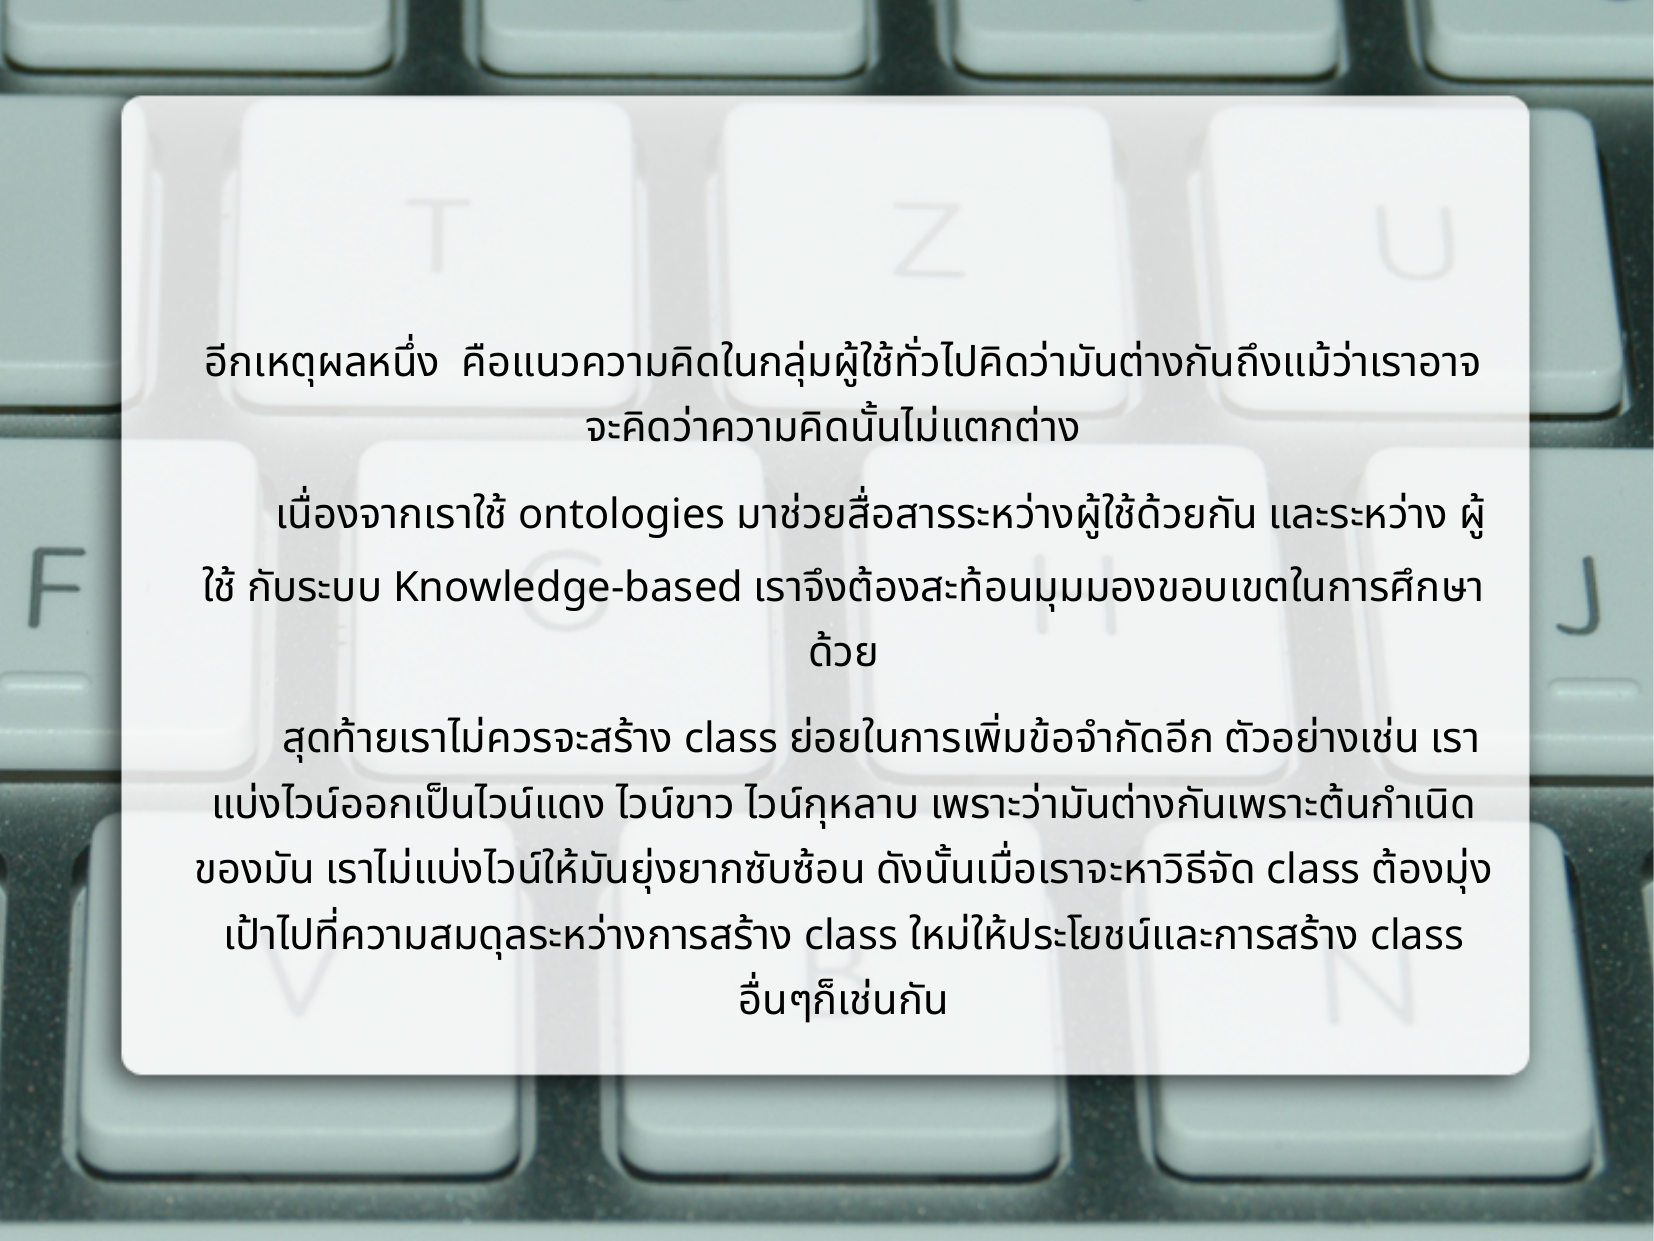

#
อีกเหตุผลหนึ่ง คือแนวความคิดในกลุ่มผู้ใช้ทั่วไปคิดว่ามันต่างกันถึงแม้ว่าเราอาจจะคิดว่าความคิดนั้นไม่แตกต่าง
เนื่องจากเราใช้ ontologies มาช่วยสื่อสารระหว่างผู้ใช้ด้วยกัน และระหว่าง ผู้ใช้ กับระบบ Knowledge-based เราจึงต้องสะท้อนมุมมองขอบเขตในการศึกษาด้วย
สุดท้ายเราไม่ควรจะสร้าง class ย่อยในการเพิ่มข้อจำกัดอีก ตัวอย่างเช่น เราแบ่งไวน์ออกเป็นไวน์แดง ไวน์ขาว ไวน์กุหลาบ เพราะว่ามันต่างกันเพราะต้นกำเนิดของมัน เราไม่แบ่งไวน์ให้มันยุ่งยากซับซ้อน ดังนั้นเมื่อเราจะหาวิธีจัด class ต้องมุ่งเป้าไปที่ความสมดุลระหว่างการสร้าง class ใหม่ให้ประโยชน์และการสร้าง class อื่นๆก็เช่นกัน